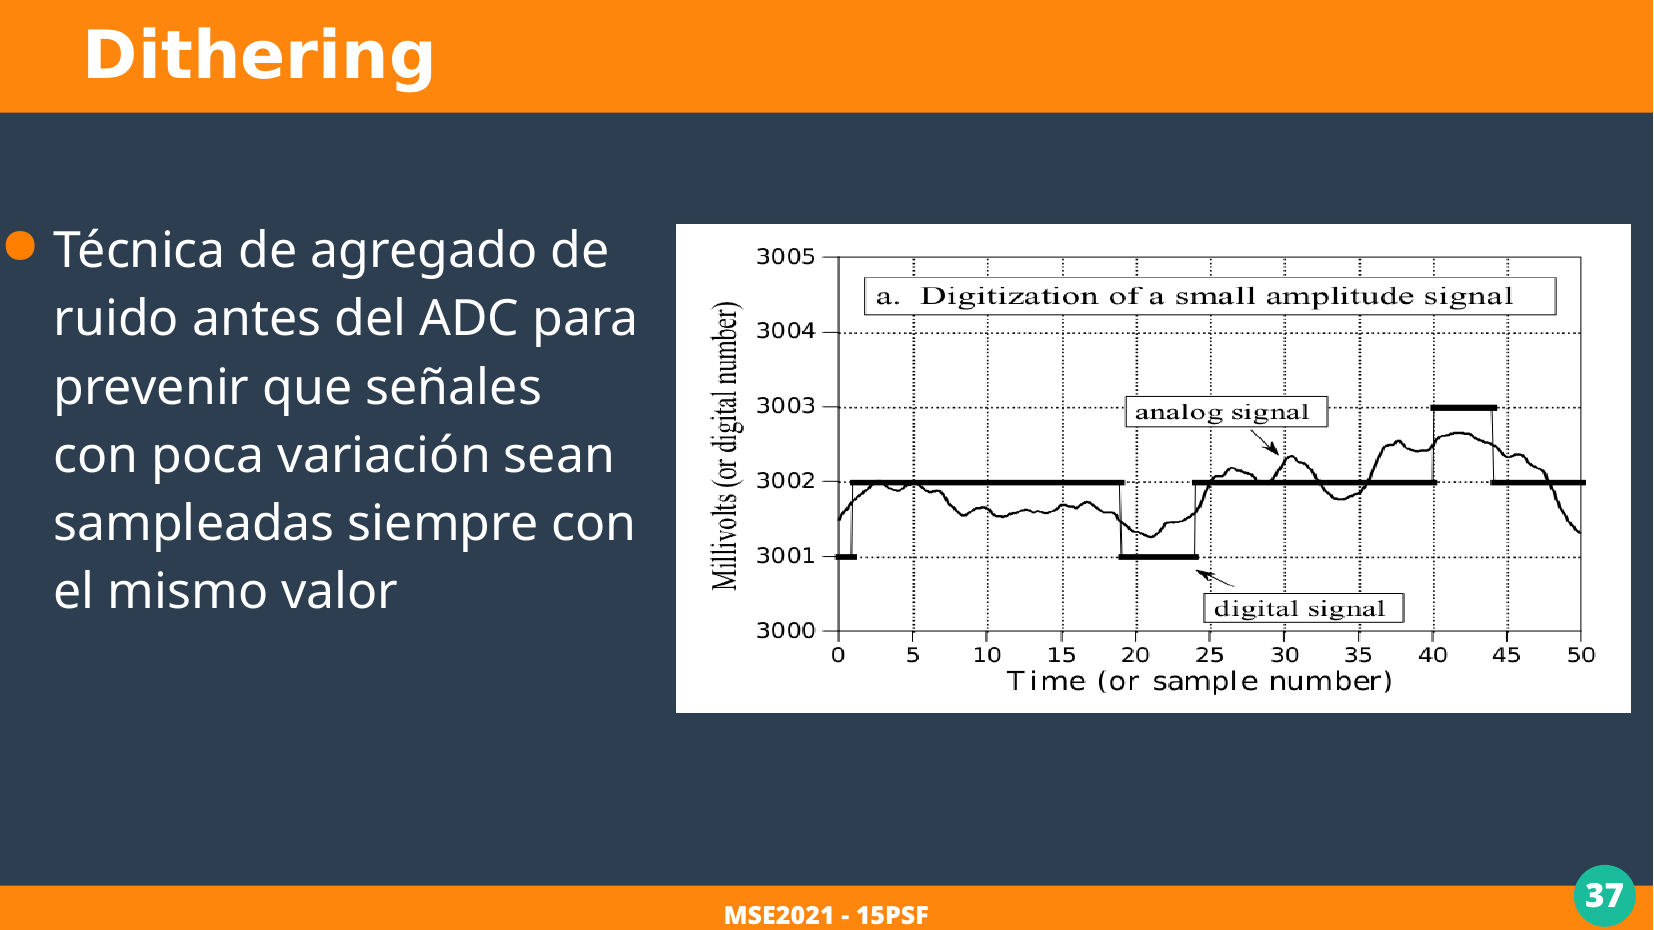

# Dithering
Técnica de agregado de ruido antes del ADC para prevenir que señales con poca variación sean sampleadas siempre con el mismo valor
MSE2021 - 15PSF